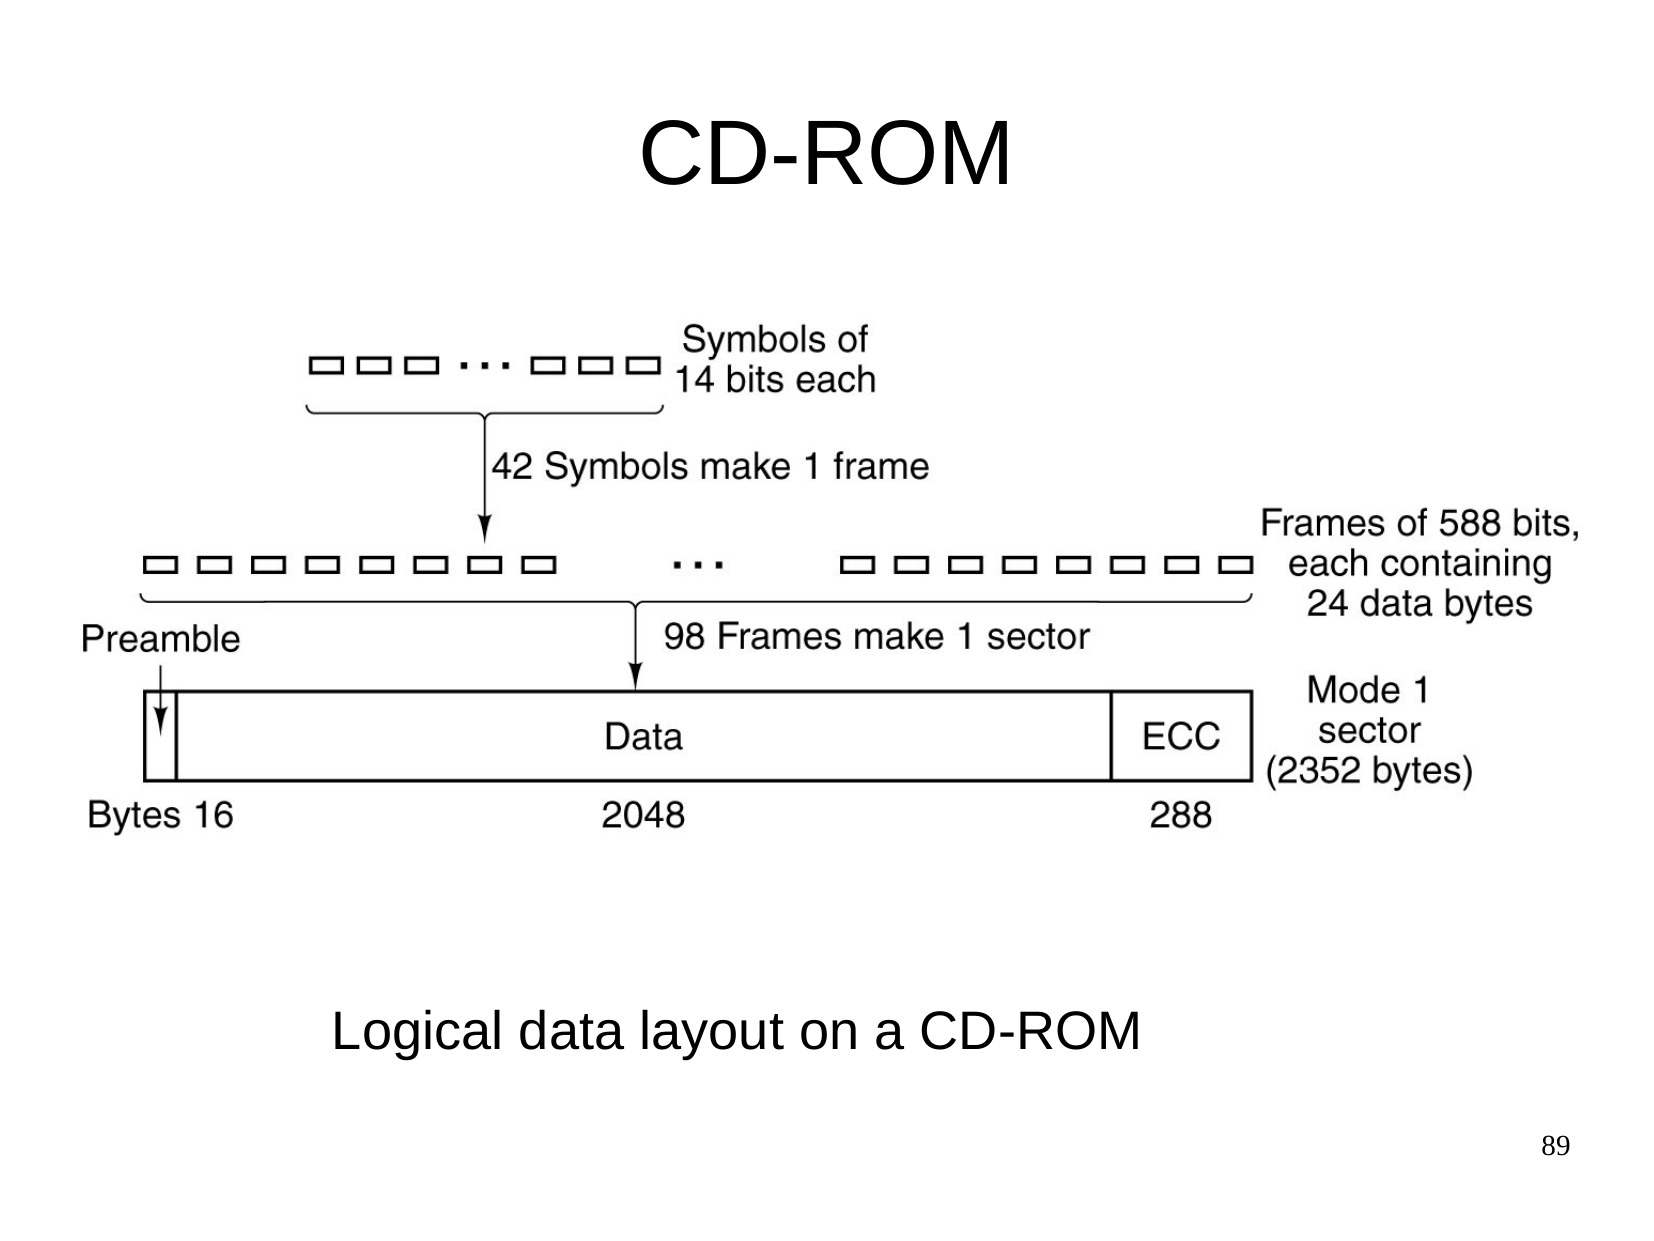

# CD-ROM
Logical data layout on a CD-ROM
89